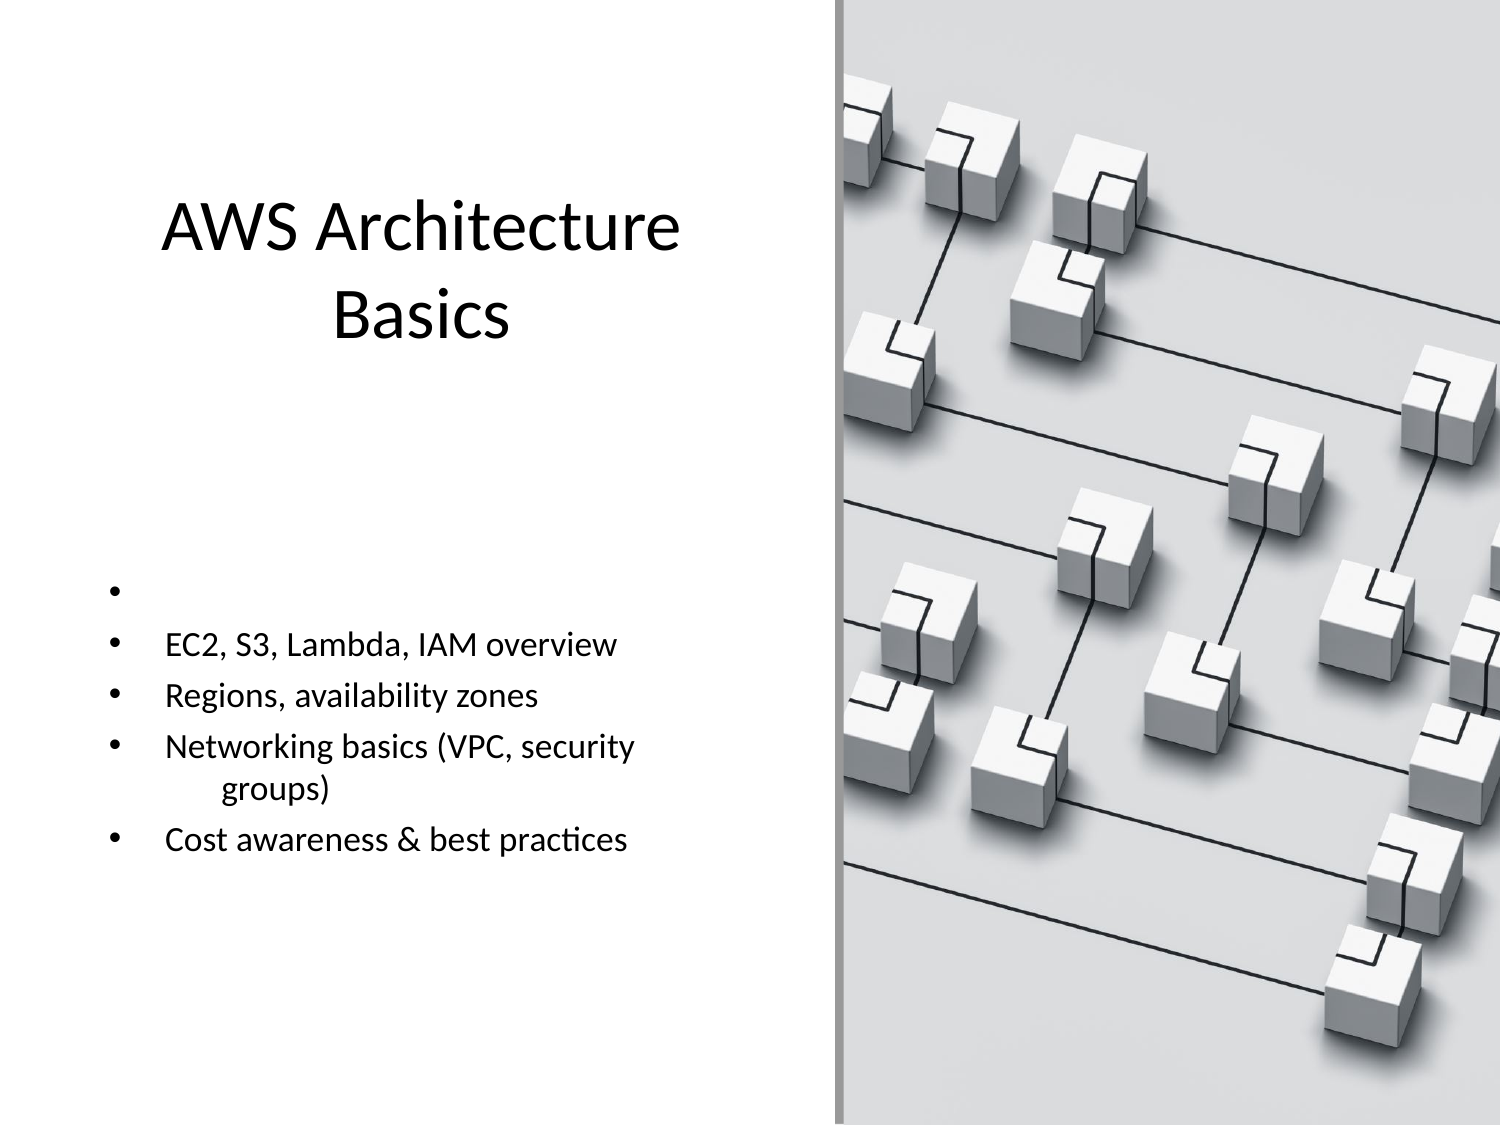

# AWS Architecture Basics
EC2, S3, Lambda, IAM overview
Regions, availability zones
Networking basics (VPC, security groups)
Cost awareness & best practices